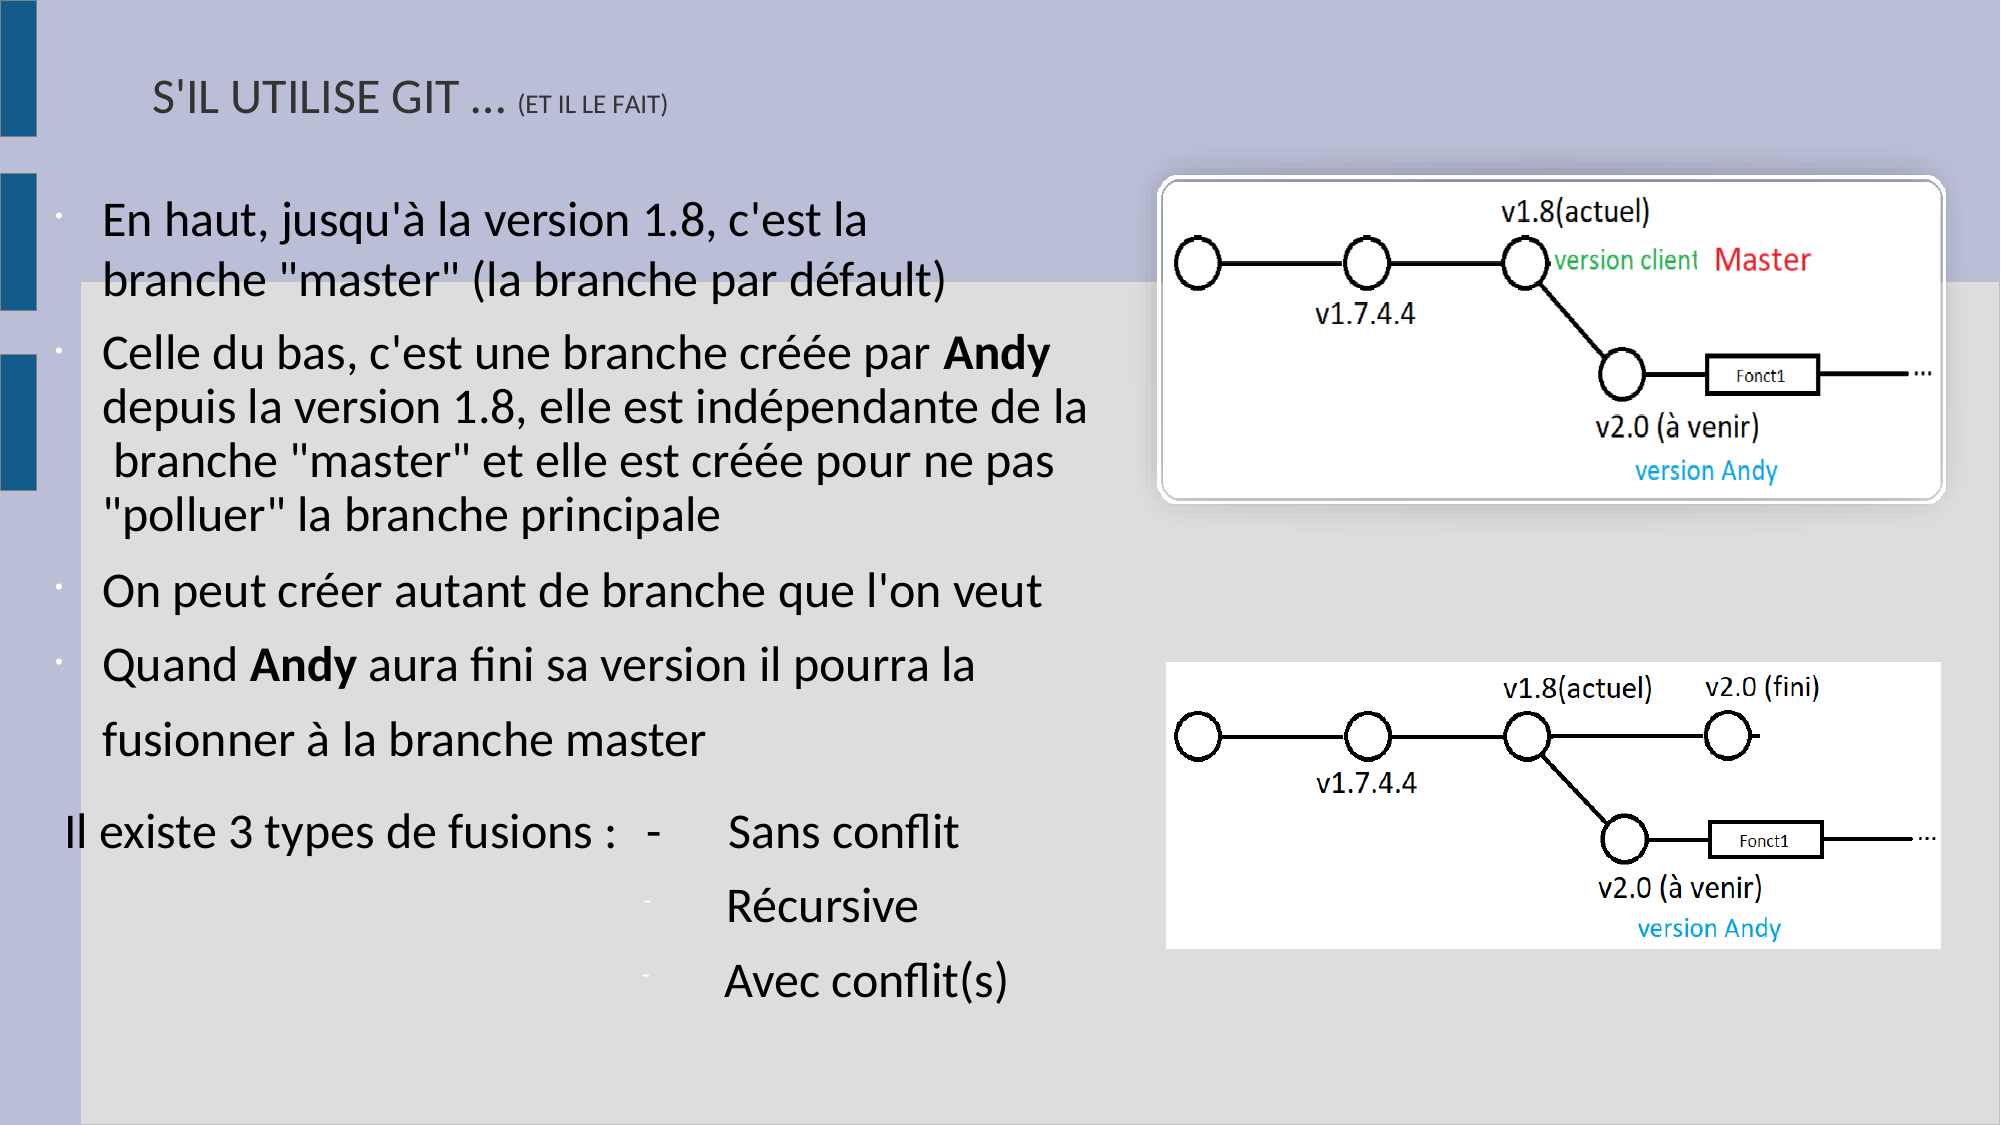

# S'IL UTILISE GIT … (ET IL LE FAIT)
En haut, jusqu'à la version 1.8, c'est la branche "master" (la branche par défault)
Celle du bas, c'est une branche créée par Andy depuis la version 1.8, elle est indépendante de la branche "master" et elle est créée pour ne pas "polluer" la branche principale
On peut créer autant de branche que l'on veut
Quand Andy aura fini sa version il pourra la
fusionner à la branche master
Sans conflit
Récursive
Avec conflit(s)
Il existe 3 types de fusions :	-